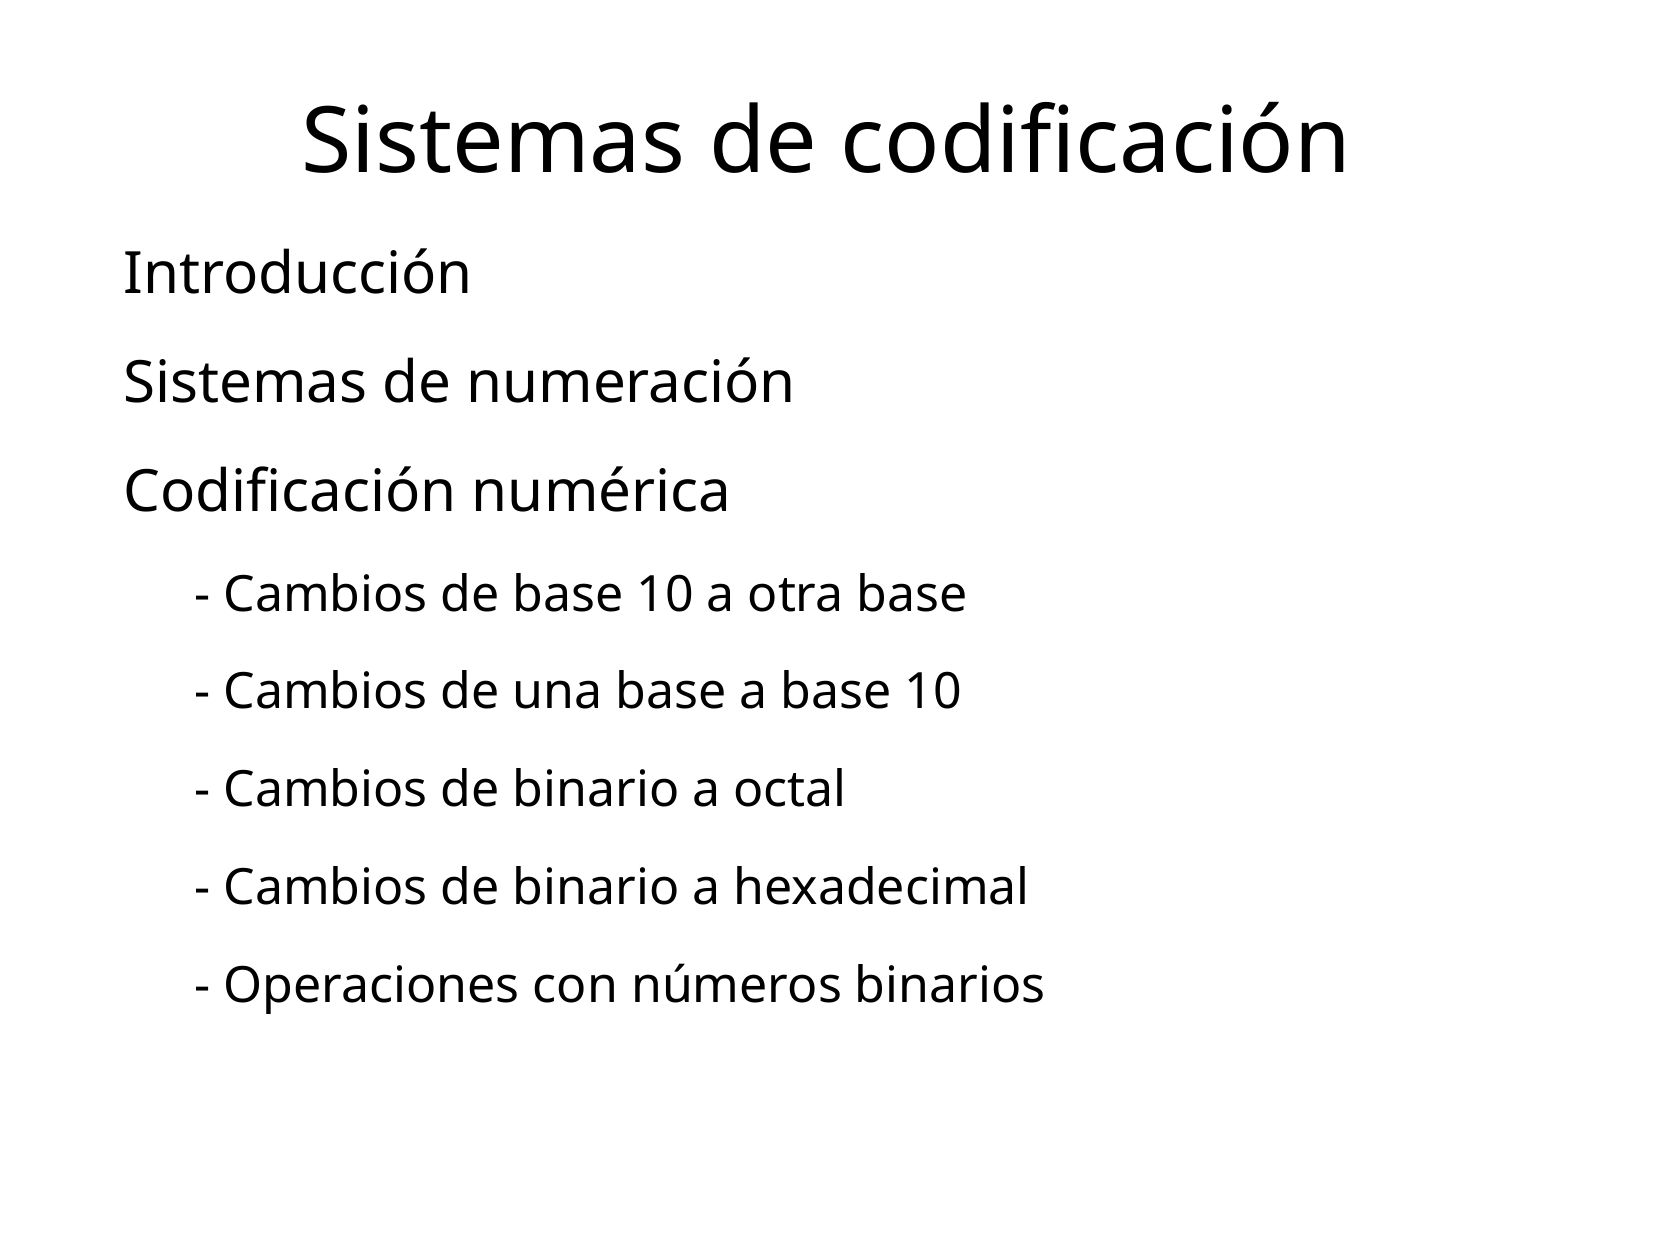

# Sistemas de codificación
Introducción
Sistemas de numeración
Codificación numérica
- Cambios de base 10 a otra base
- Cambios de una base a base 10
- Cambios de binario a octal
- Cambios de binario a hexadecimal
- Operaciones con números binarios